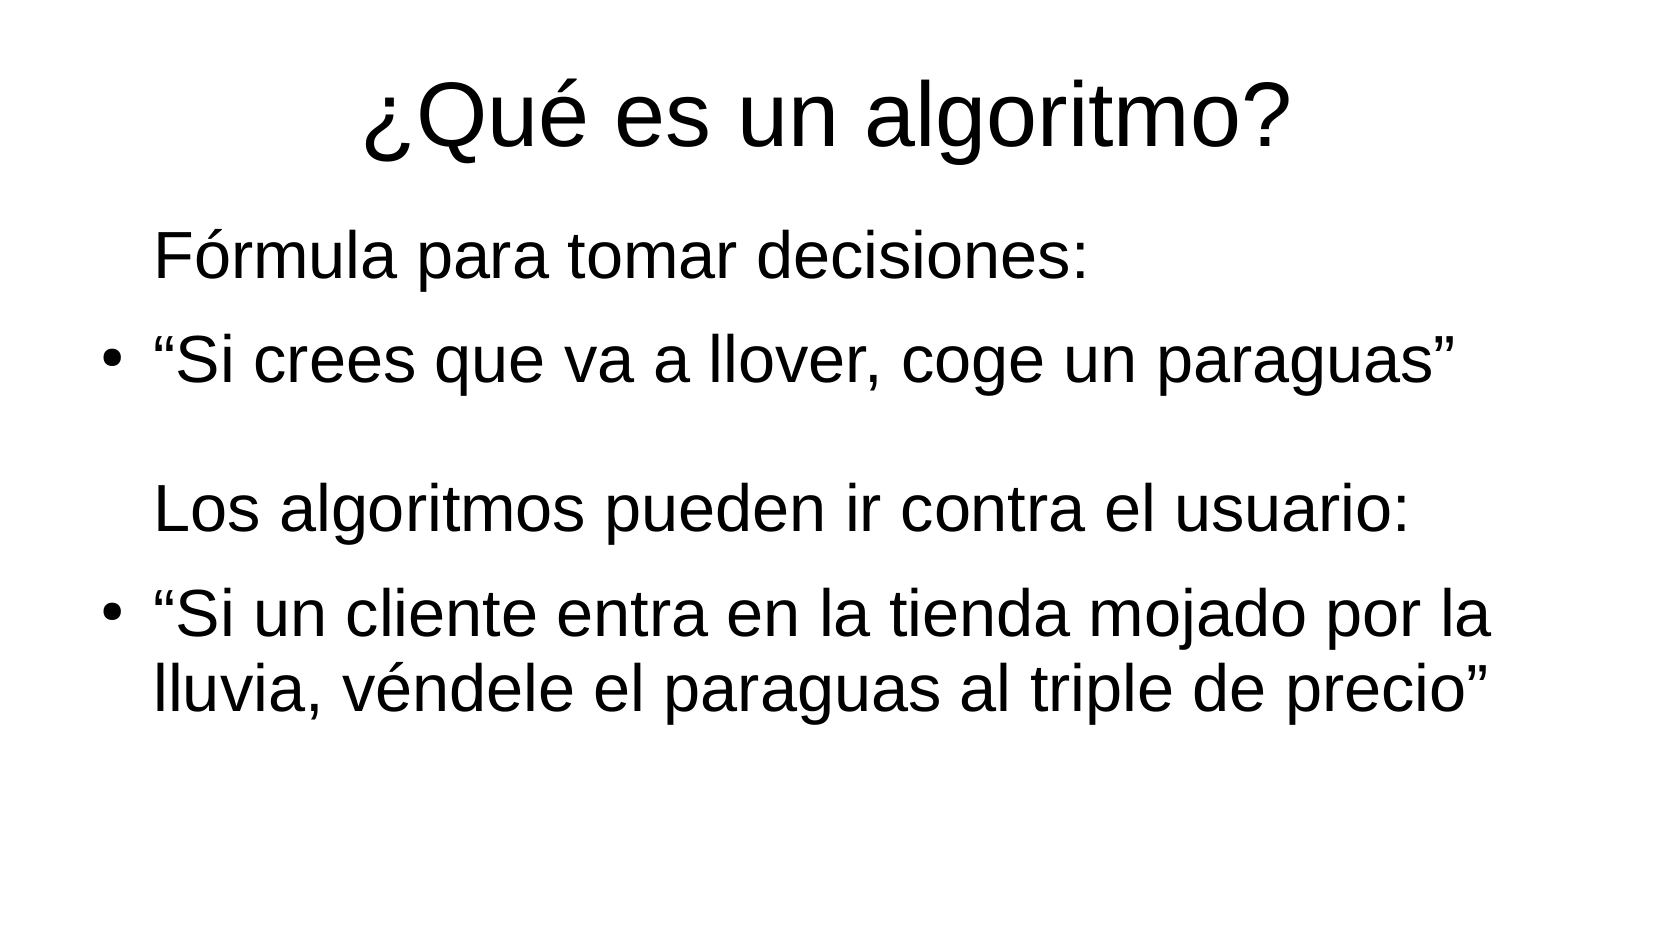

# ¿Qué es un algoritmo?
Fórmula para tomar decisiones:
“Si crees que va a llover, coge un paraguas”
Los algoritmos pueden ir contra el usuario:
“Si un cliente entra en la tienda mojado por la lluvia, véndele el paraguas al triple de precio”